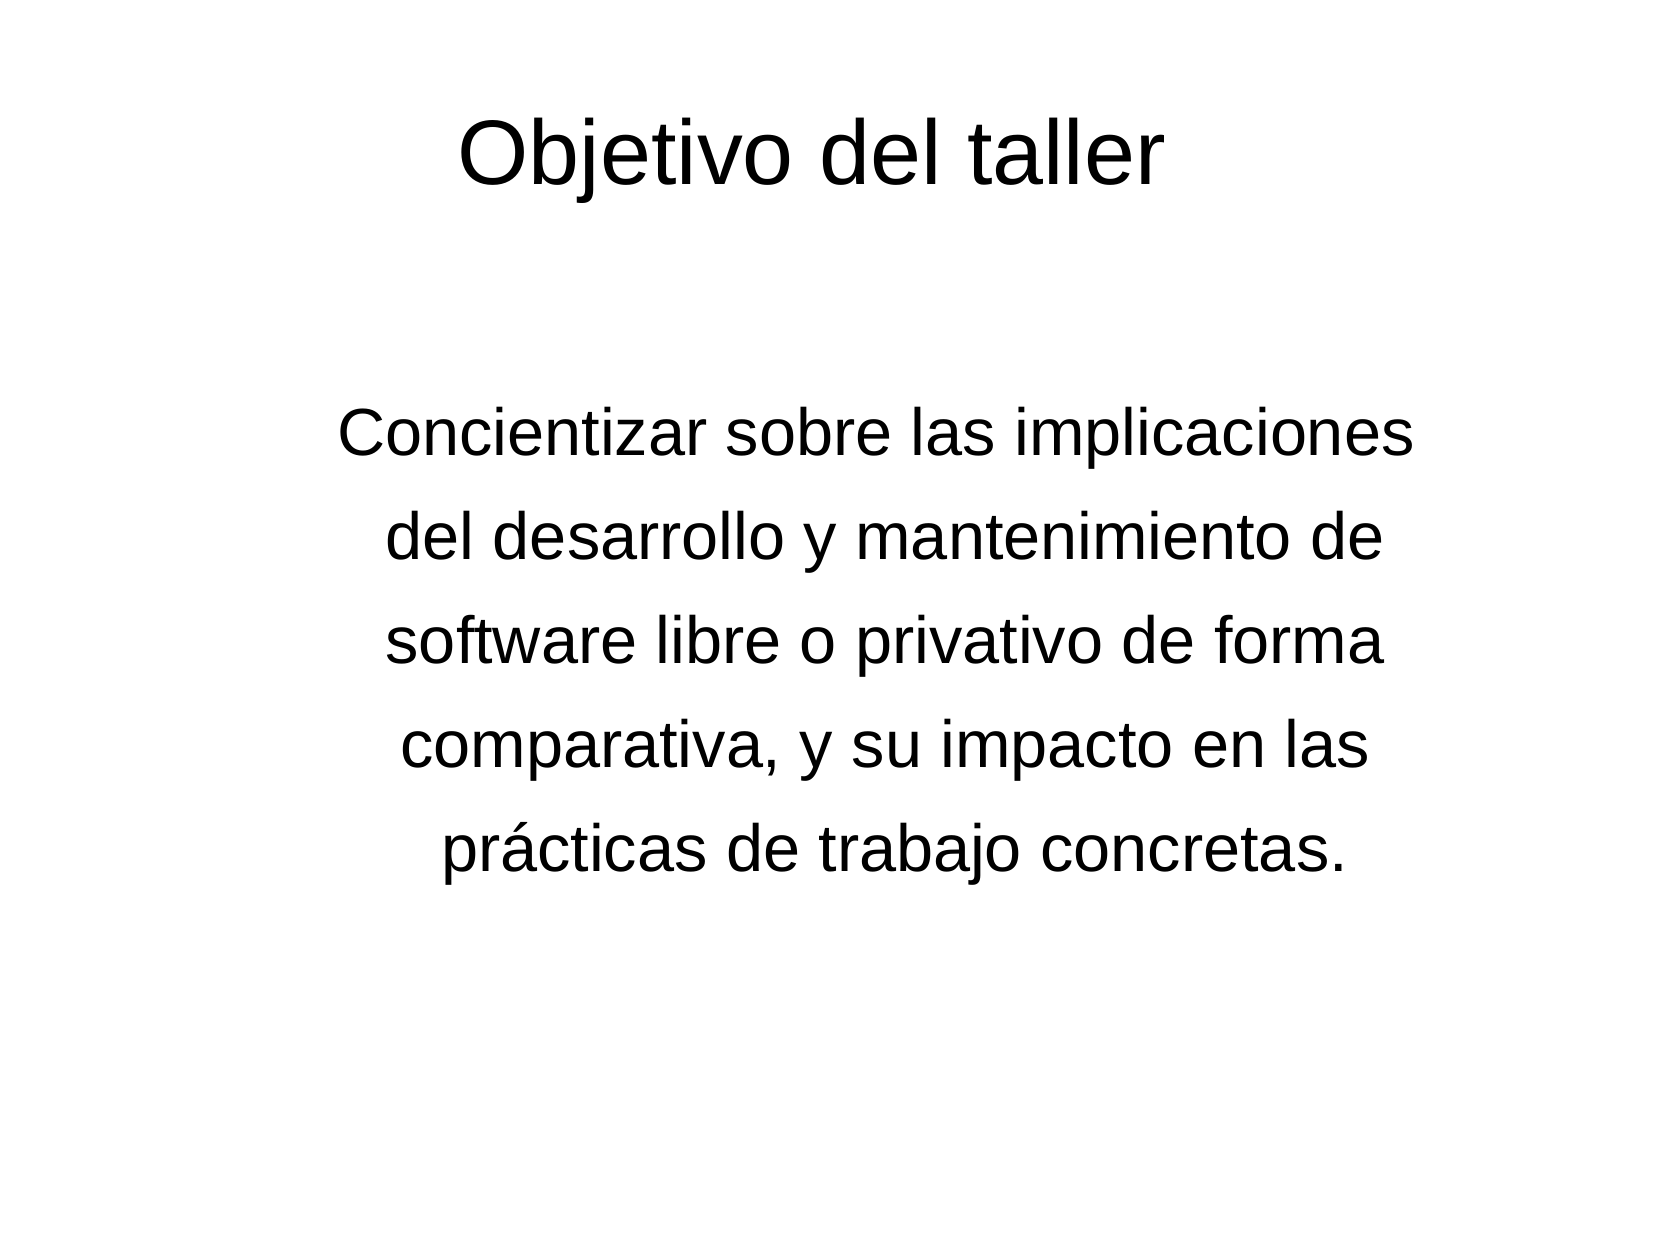

# Objetivo del taller
Concientizar sobre las implicaciones
del desarrollo y mantenimiento de
software libre o privativo de forma
comparativa, y su impacto en las
prácticas de trabajo concretas.